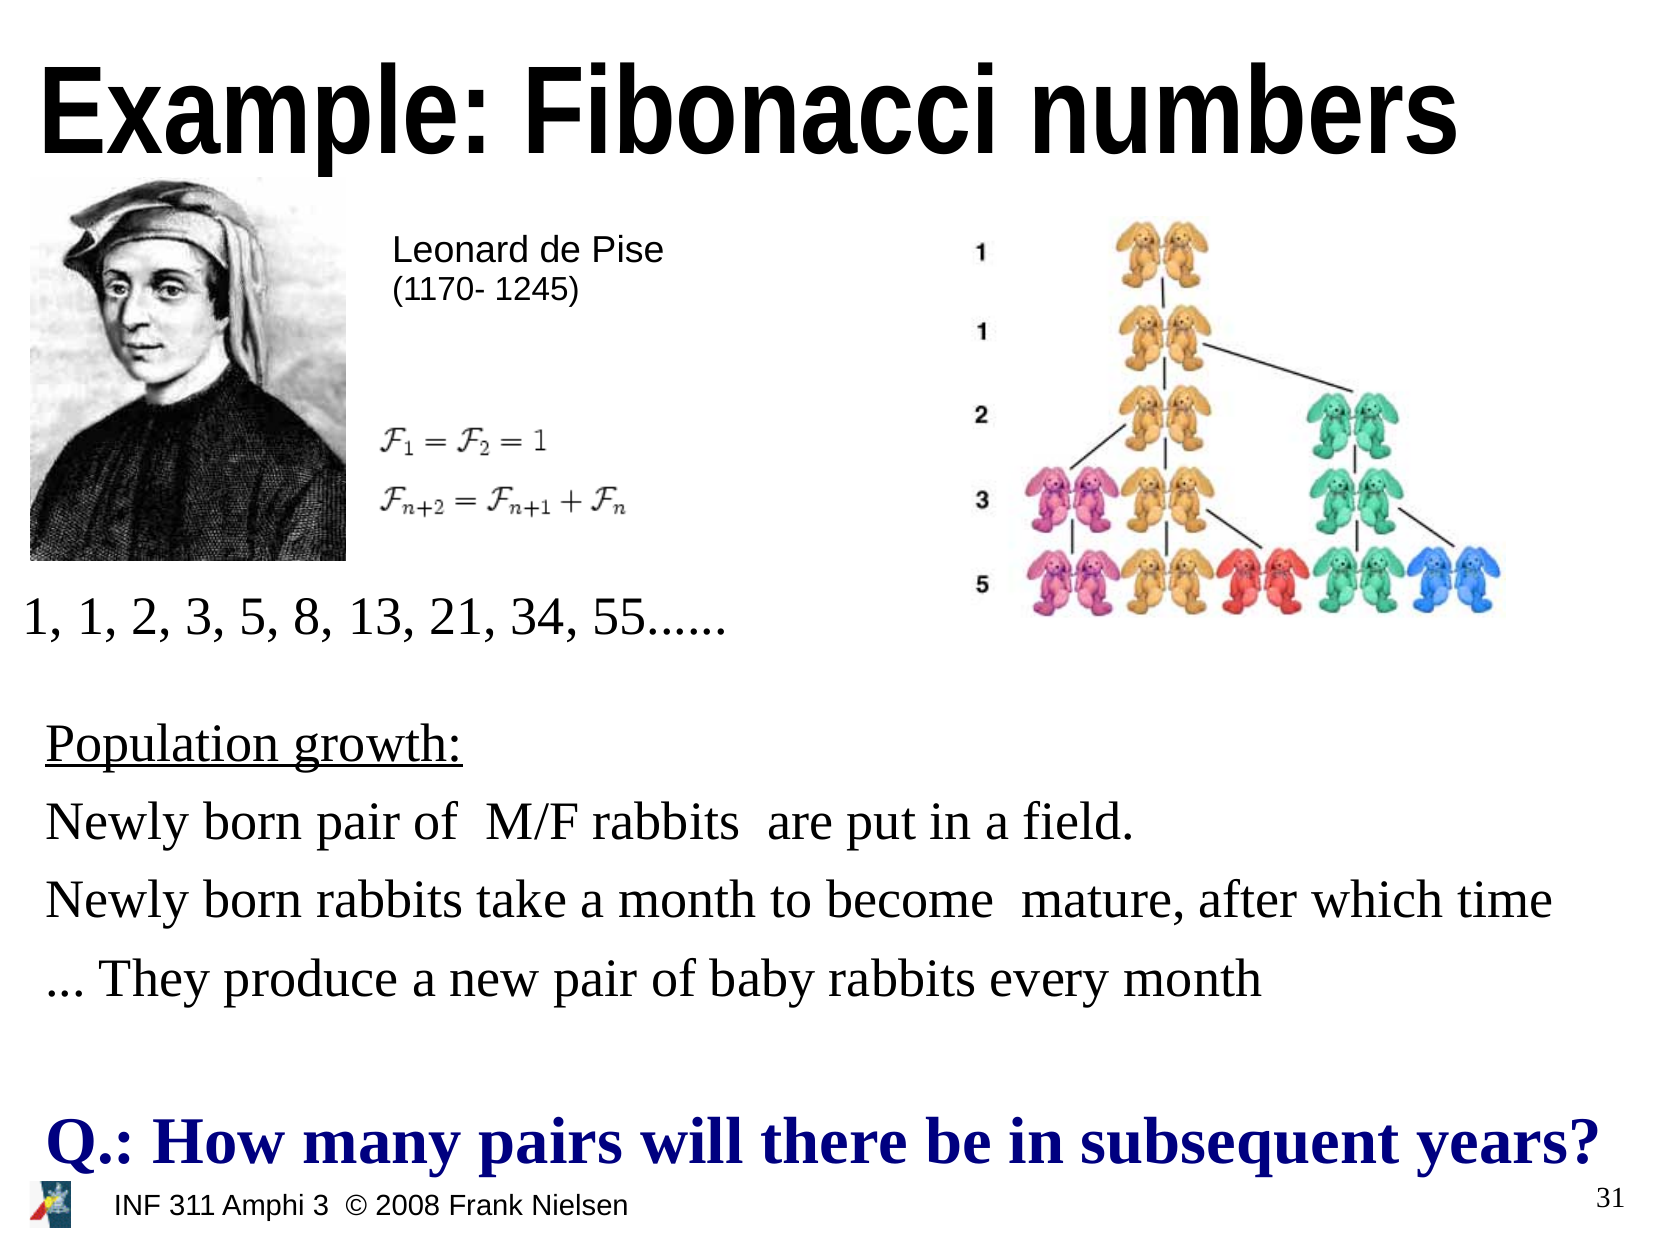

Example: Fibonacci numbers
Leonard de Pise
(1170- 1245)
1, 1, 2, 3, 5, 8, 13, 21, 34, 55......
Population growth:
Newly born pair of M/F rabbits are put in a field.
Newly born rabbits take a month to become mature, after which time
... They produce a new pair of baby rabbits every month
Q.: How many pairs will there be in subsequent years?